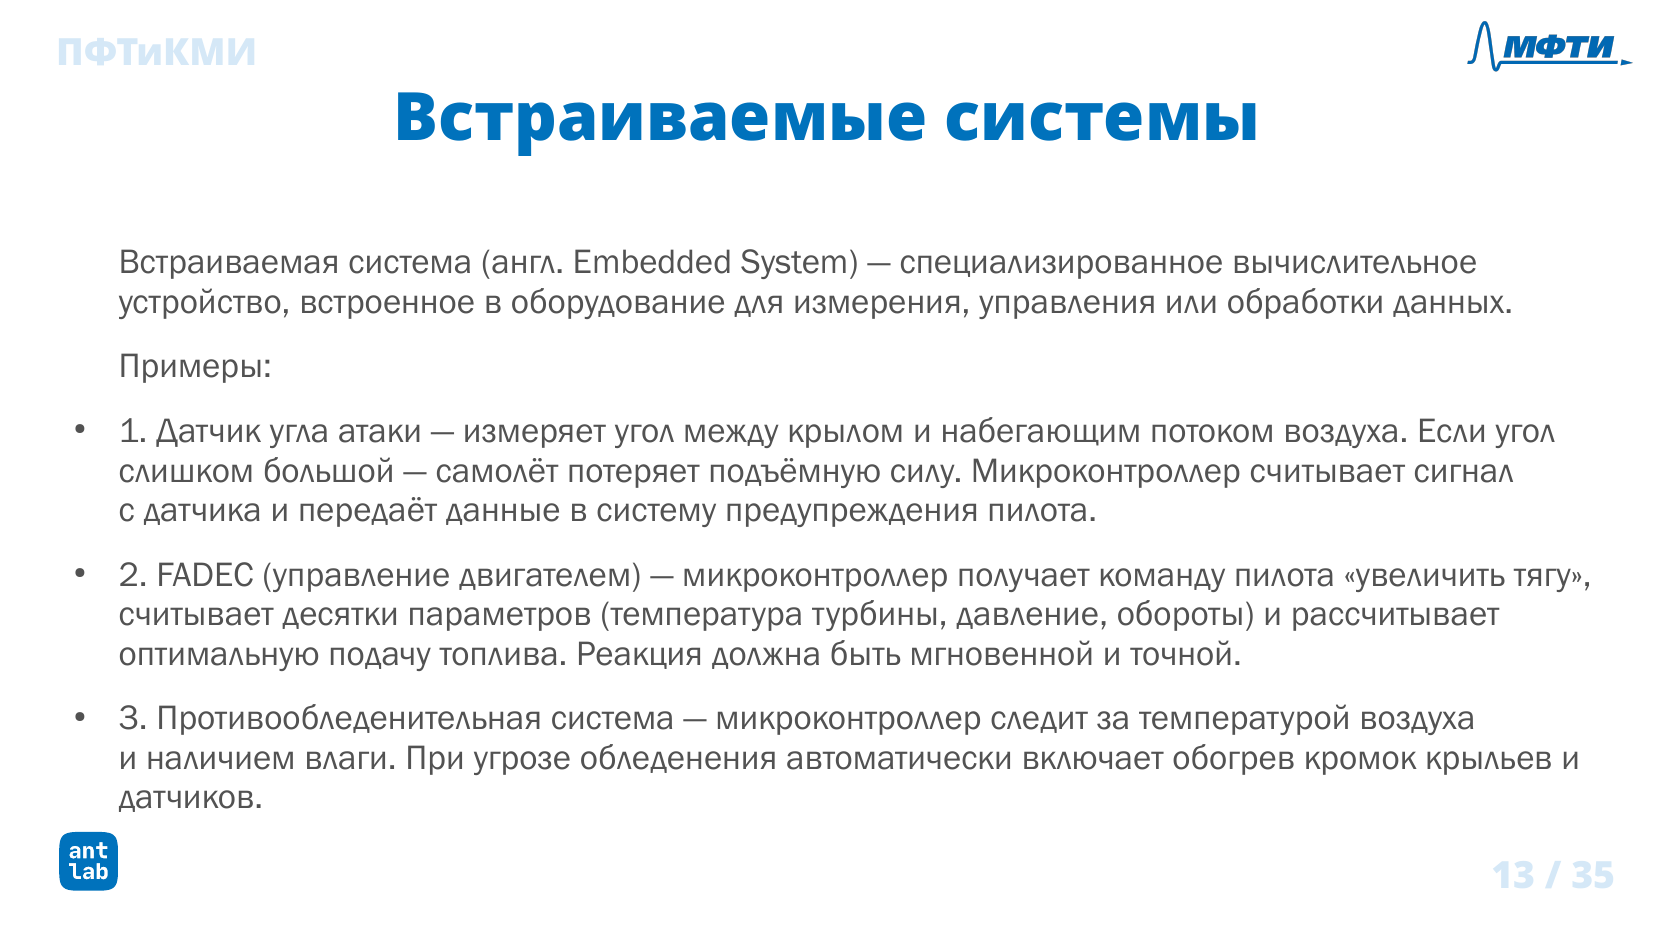

# Встраиваемые системы
Встраиваемая система (англ. Embedded System) — специализированное вычислительное устройство, встроенное в оборудование для измерения, управления или обработки данных.
Примеры:
1. Датчик угла атаки — измеряет угол между крылом и набегающим потоком воздуха. Если угол слишком большой — самолёт потеряет подъёмную силу. Микроконтроллер считывает сигнал с датчика и передаёт данные в систему предупреждения пилота.
2. FADEC (управление двигателем) — микроконтроллер получает команду пилота «увеличить тягу», считывает десятки параметров (температура турбины, давление, обороты) и рассчитывает оптимальную подачу топлива. Реакция должна быть мгновенной и точной.
3. Противообледенительная система — микроконтроллер следит за температурой воздуха и наличием влаги. При угрозе обледенения автоматически включает обогрев кромок крыльев и датчиков.